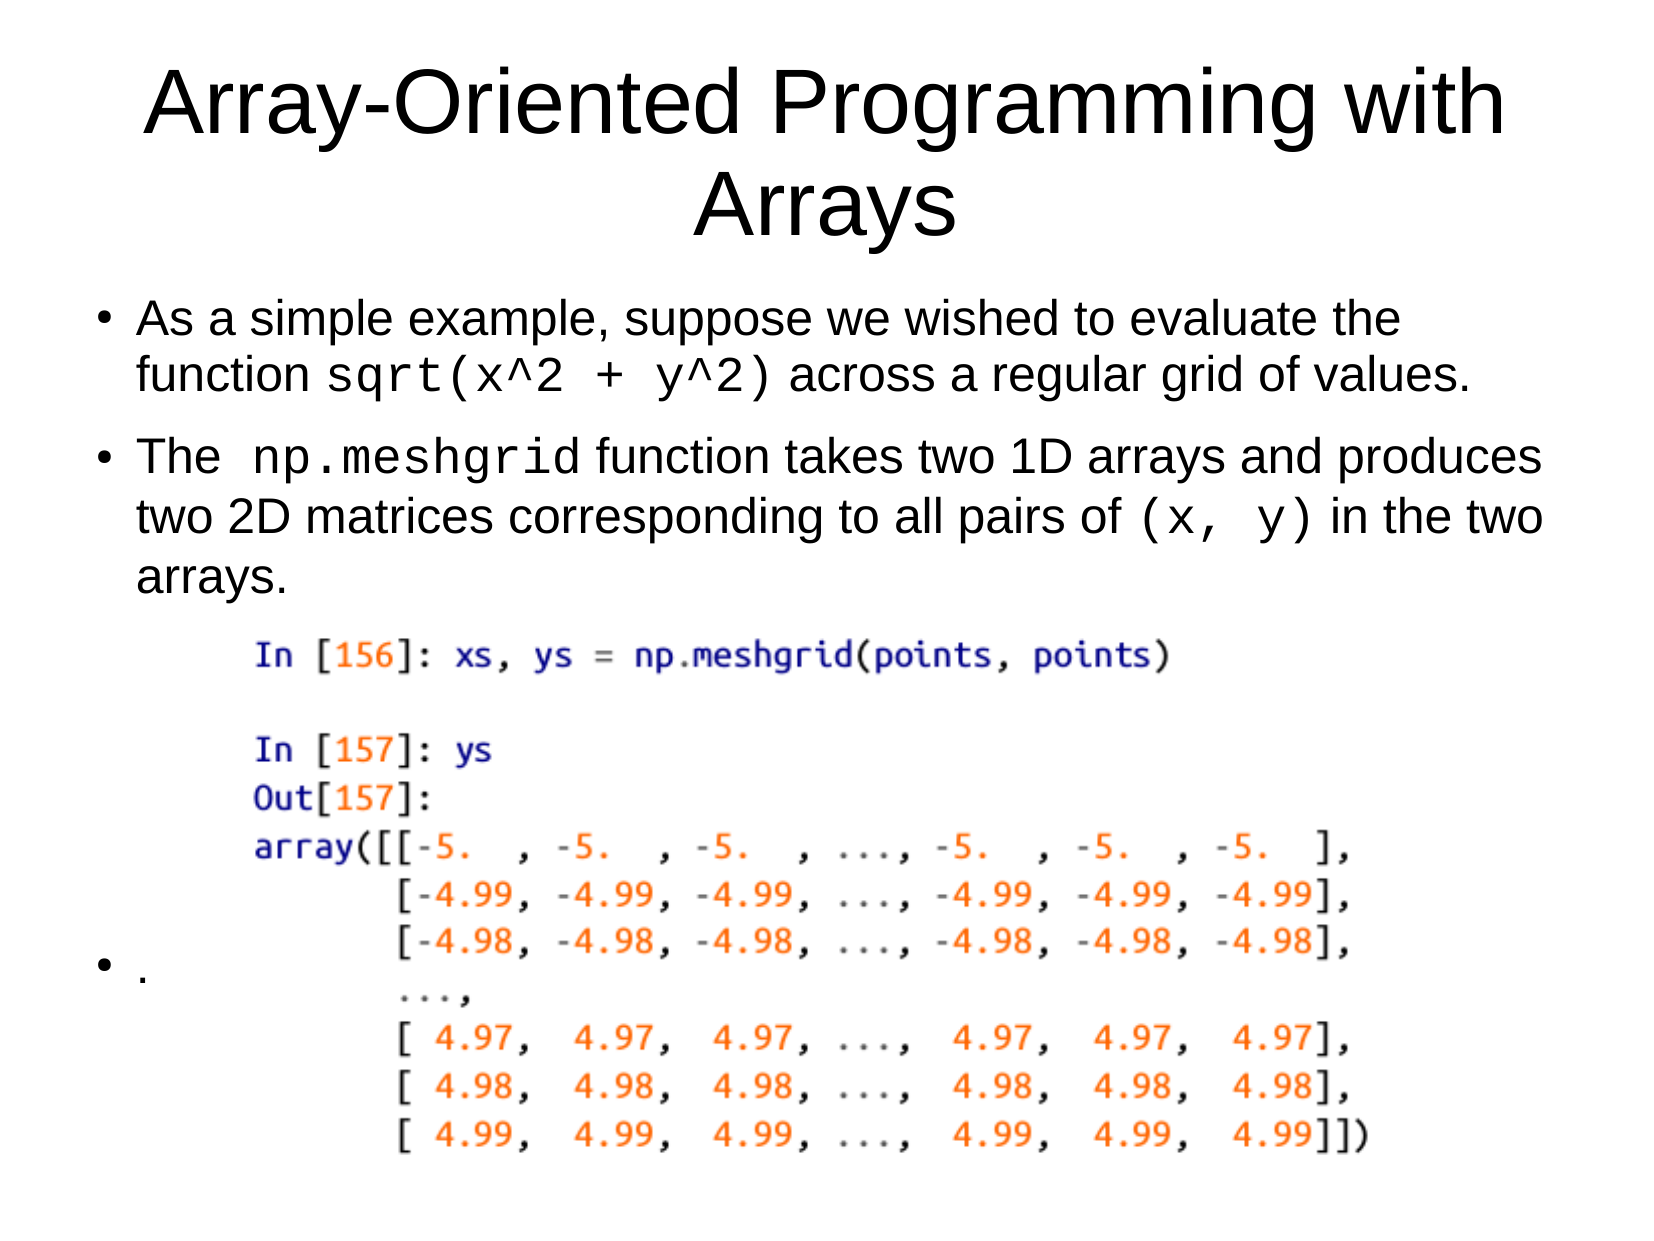

# Array-Oriented Programming with Arrays
As a simple example, suppose we wished to evaluate the function sqrt(x^2 + y^2) across a regular grid of values.
The np.meshgrid function takes two 1D arrays and produces two 2D matrices corresponding to all pairs of (x, y) in the two arrays.
.